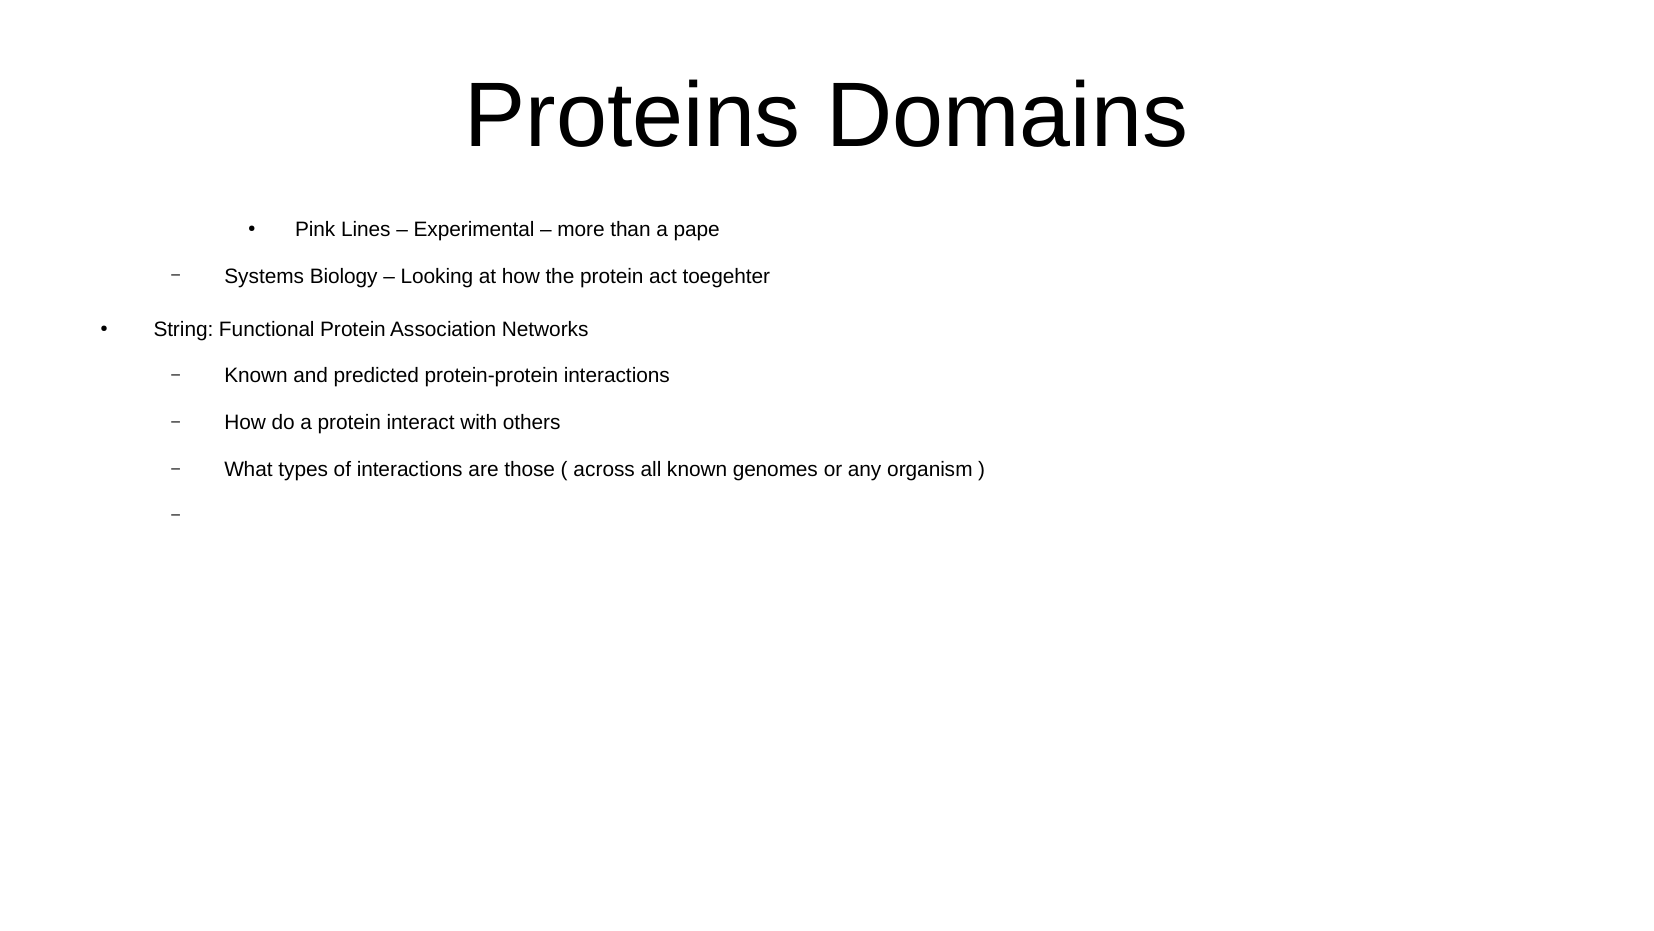

# Proteins Domains
Pink Lines – Experimental – more than a pape
Systems Biology – Looking at how the protein act toegehter
String: Functional Protein Association Networks
Known and predicted protein-protein interactions
How do a protein interact with others
What types of interactions are those ( across all known genomes or any organism )